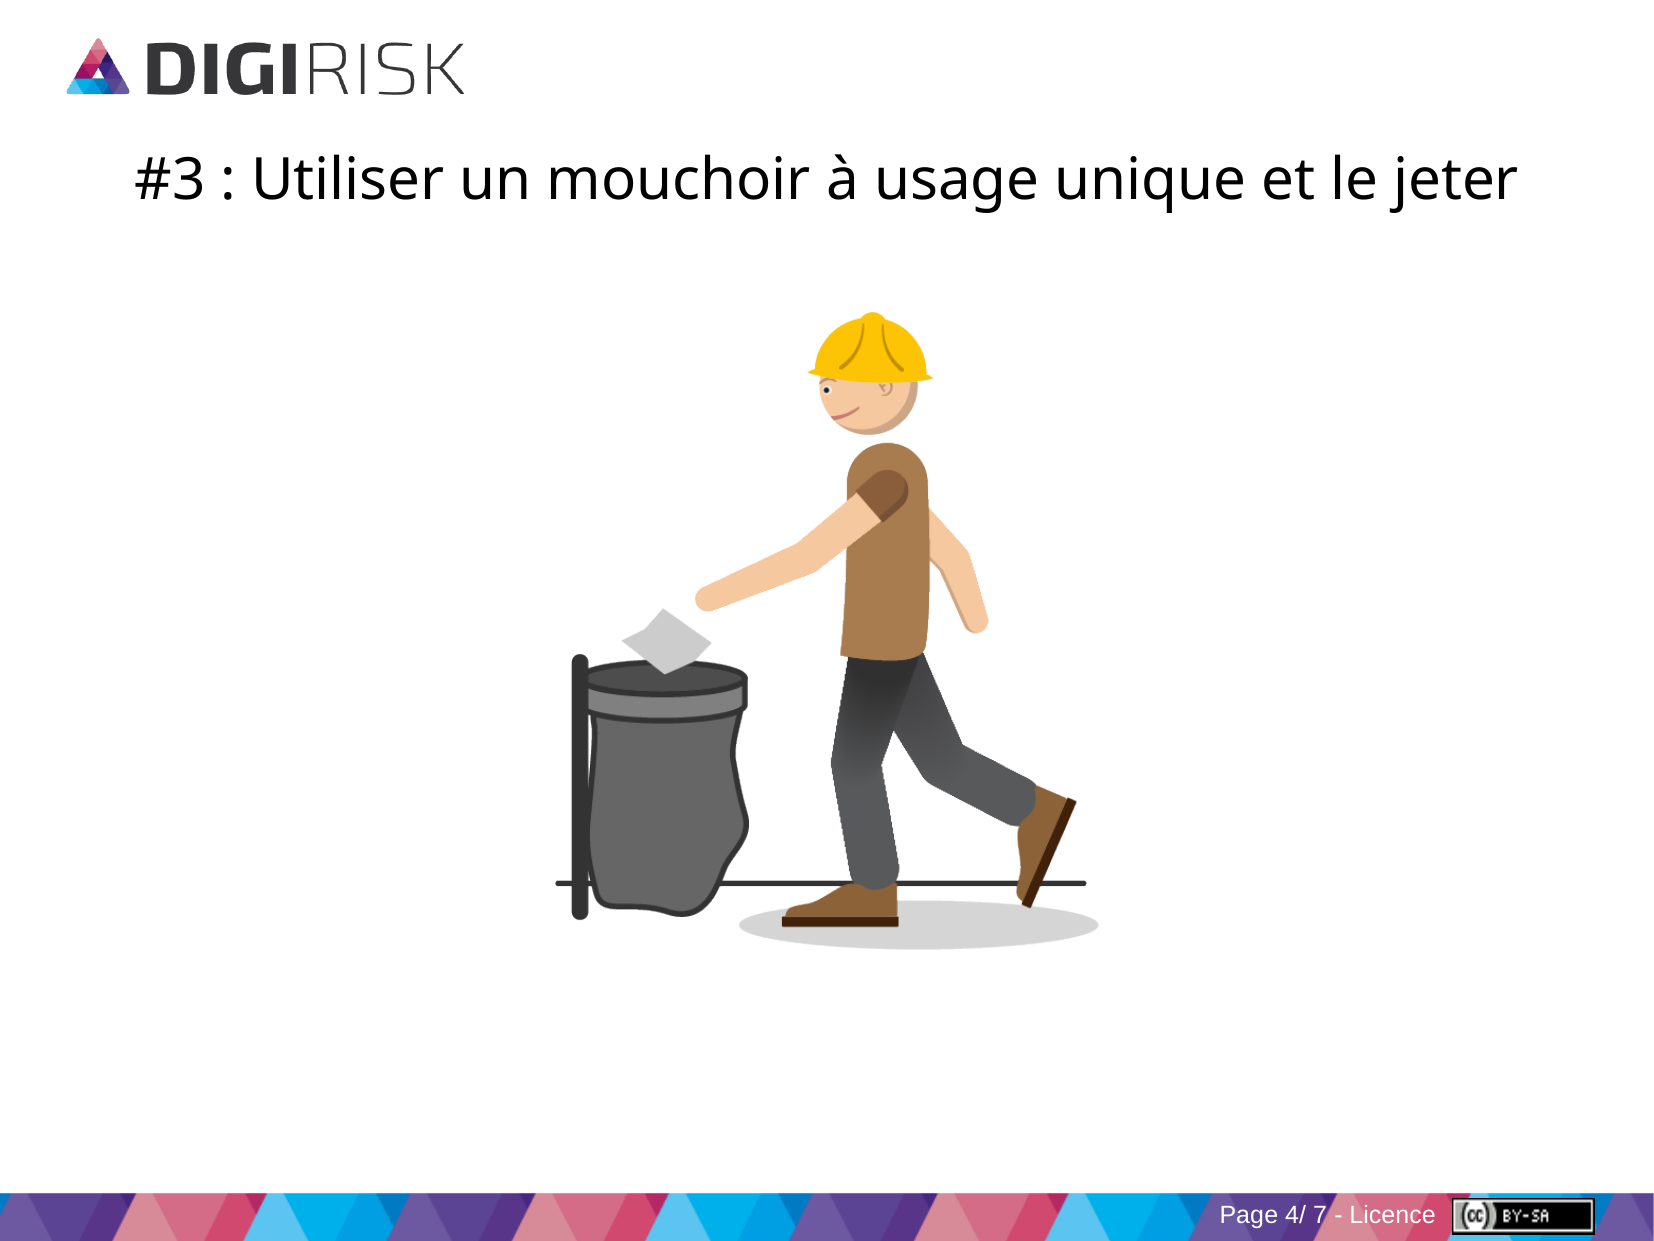

# #3 : Utiliser un mouchoir à usage unique et le jeter